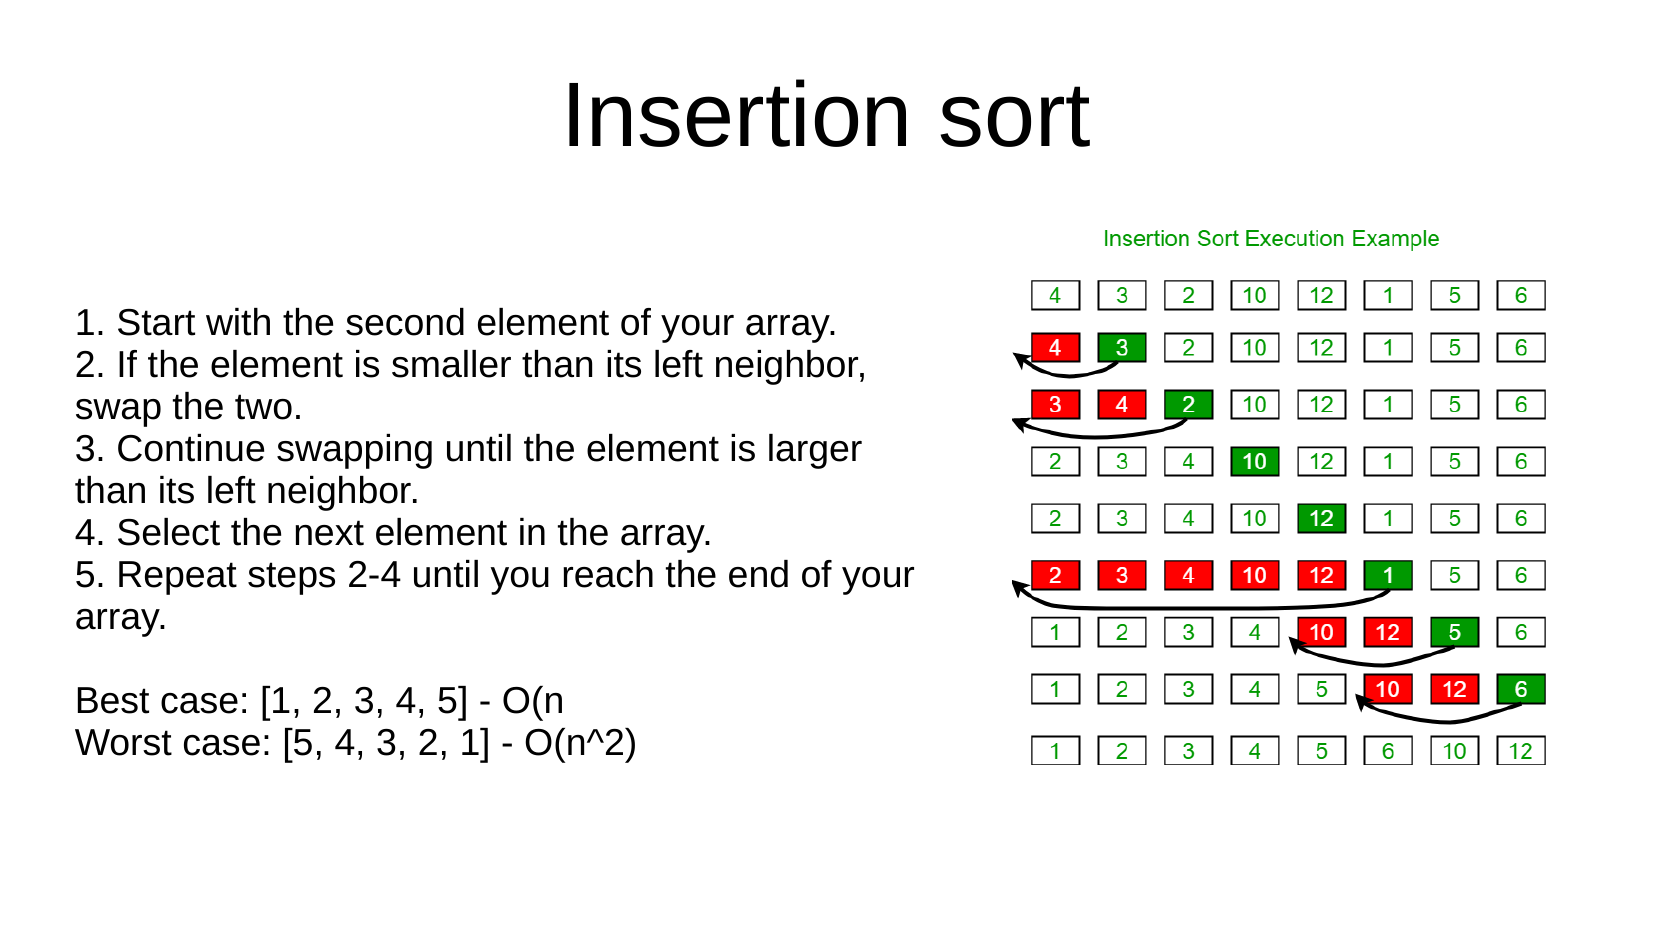

# Insertion sort
1. Start with the second element of your array.
2. If the element is smaller than its left neighbor, swap the two.
3. Continue swapping until the element is larger than its left neighbor.
4. Select the next element in the array.
5. Repeat steps 2-4 until you reach the end of your array.
Best case: [1, 2, 3, 4, 5] - O(n
Worst case: [5, 4, 3, 2, 1] - O(n^2)